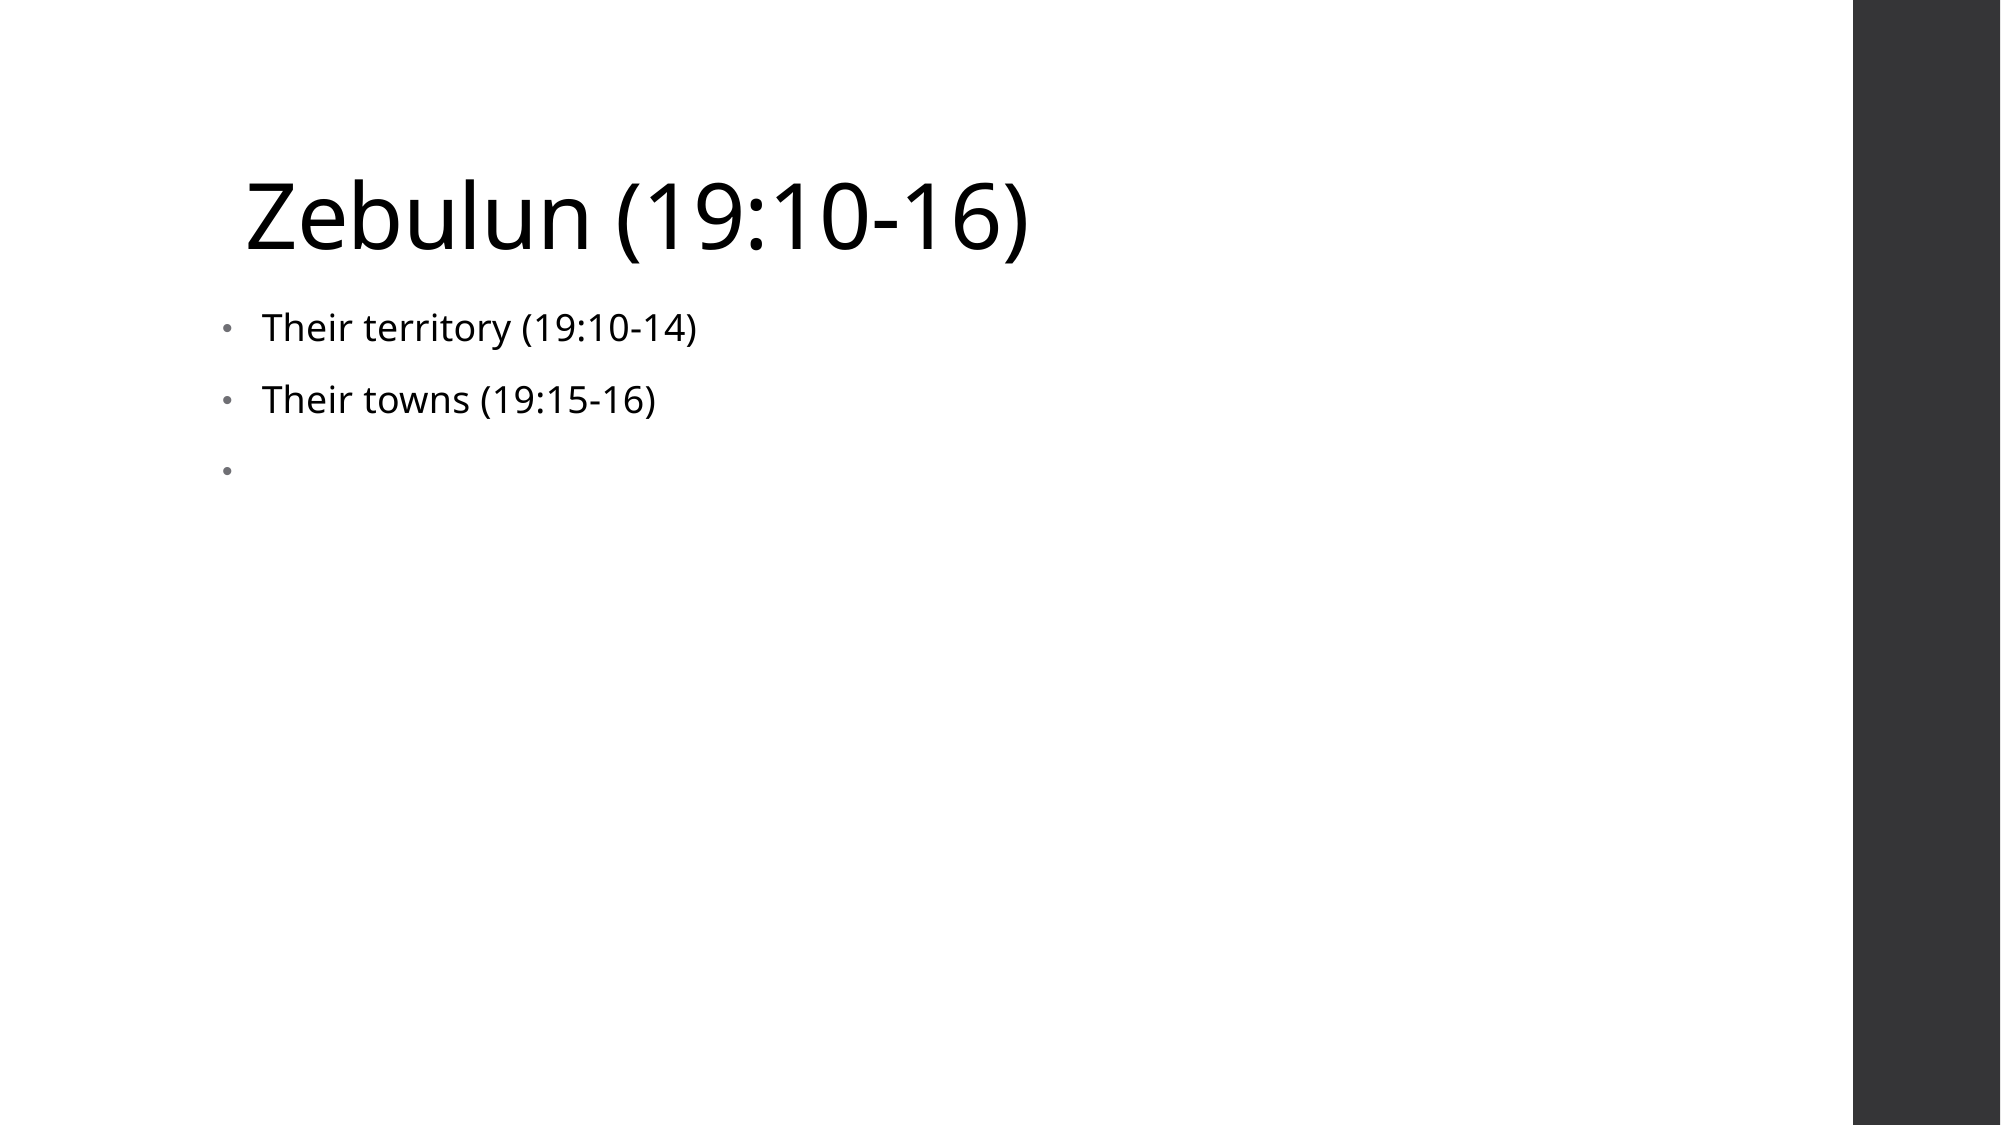

# Zebulun (19:10-16)
 Their territory (19:10-14)
 Their towns (19:15-16)